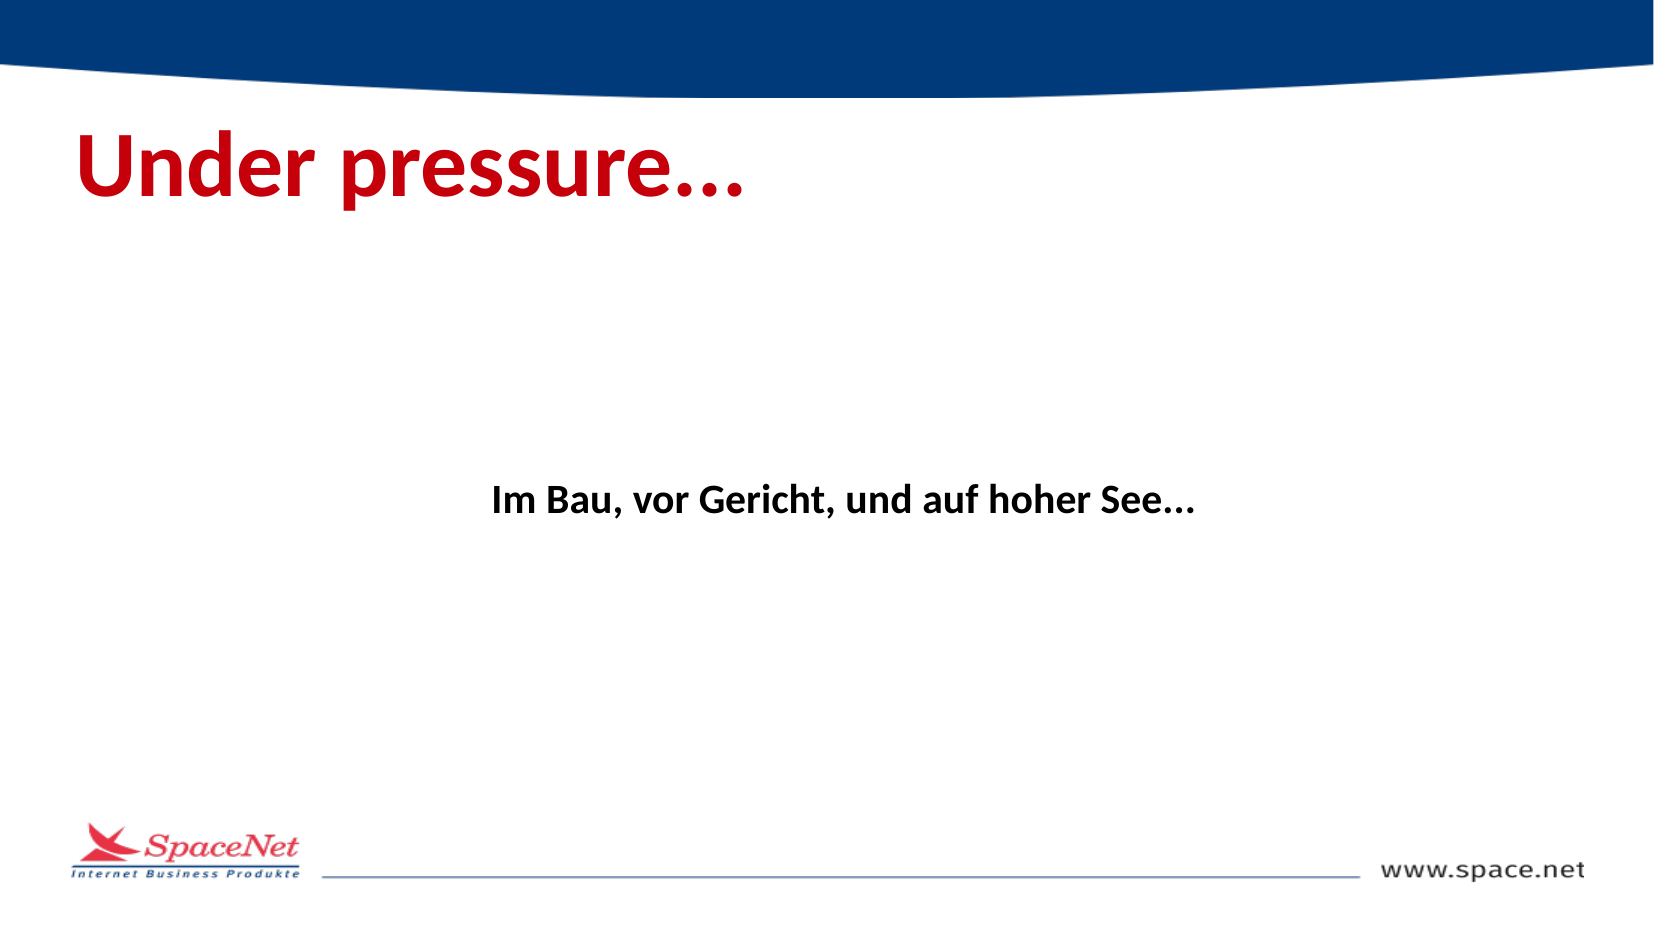

Under pressure...
Im Bau, vor Gericht, und auf hoher See...